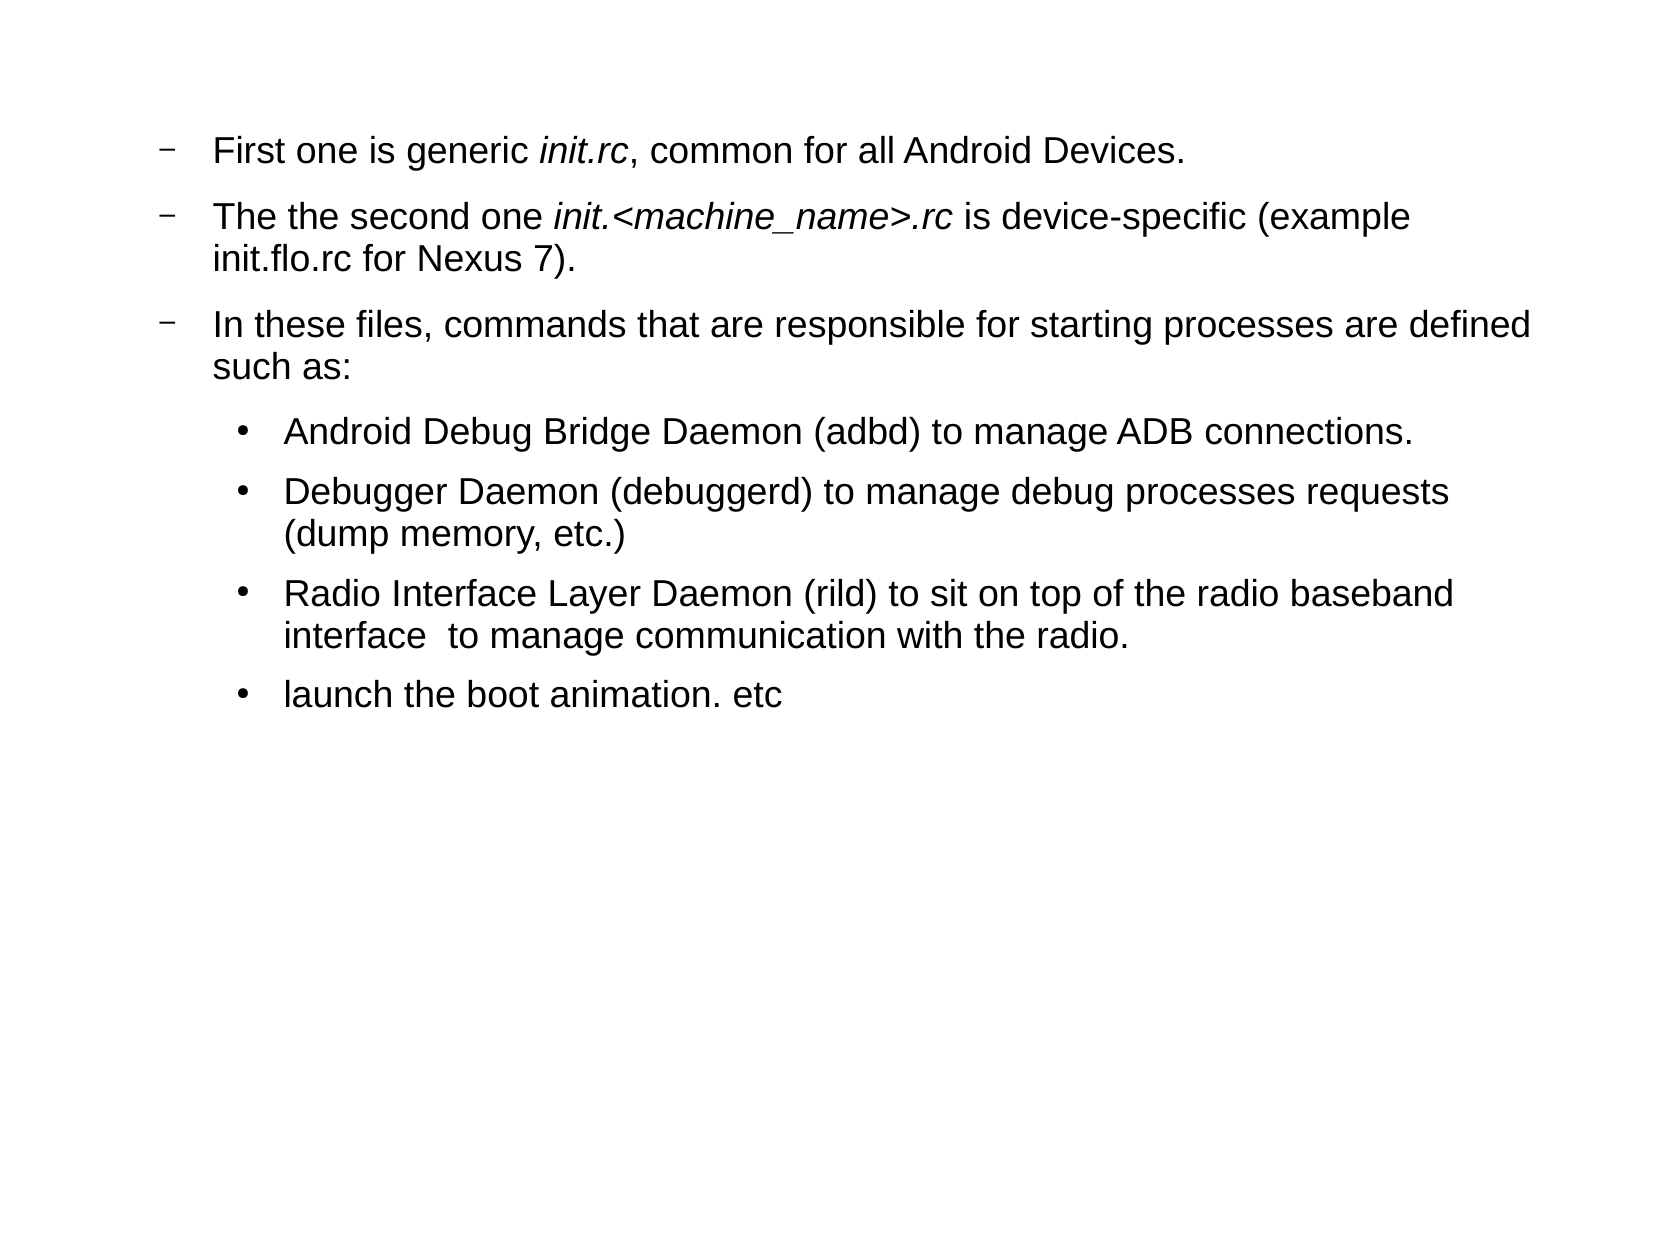

# First one is generic init.rc, common for all Android Devices.
The the second one init.<machine_name>.rc is device-specific (example init.flo.rc for Nexus 7).
In these files, commands that are responsible for starting processes are defined such as:
Android Debug Bridge Daemon (adbd) to manage ADB connections.
Debugger Daemon (debuggerd) to manage debug processes requests (dump memory, etc.)
Radio Interface Layer Daemon (rild) to sit on top of the radio baseband interface to manage communication with the radio.
launch the boot animation. etc